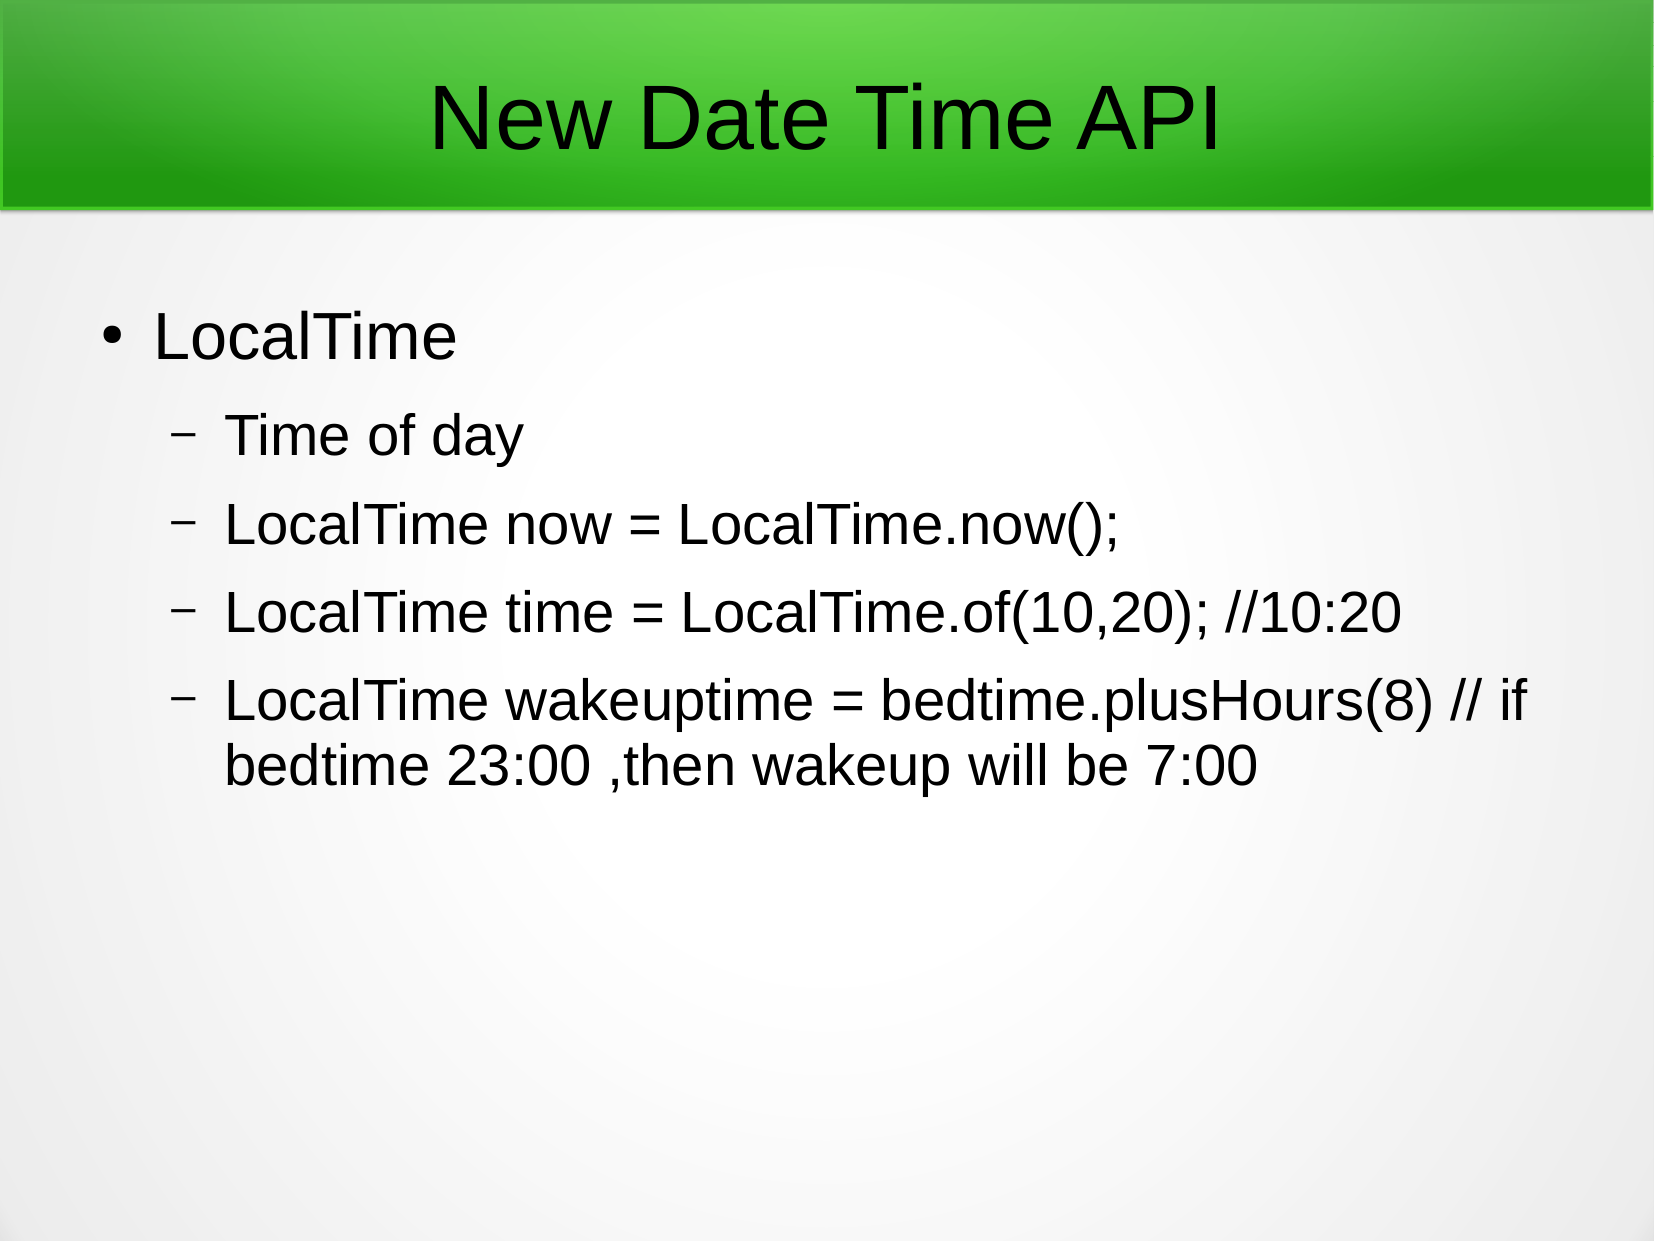

# New Date Time API
LocalTime
Time of day
LocalTime now = LocalTime.now();
LocalTime time = LocalTime.of(10,20); //10:20
LocalTime wakeuptime = bedtime.plusHours(8) // if bedtime 23:00 ,then wakeup will be 7:00